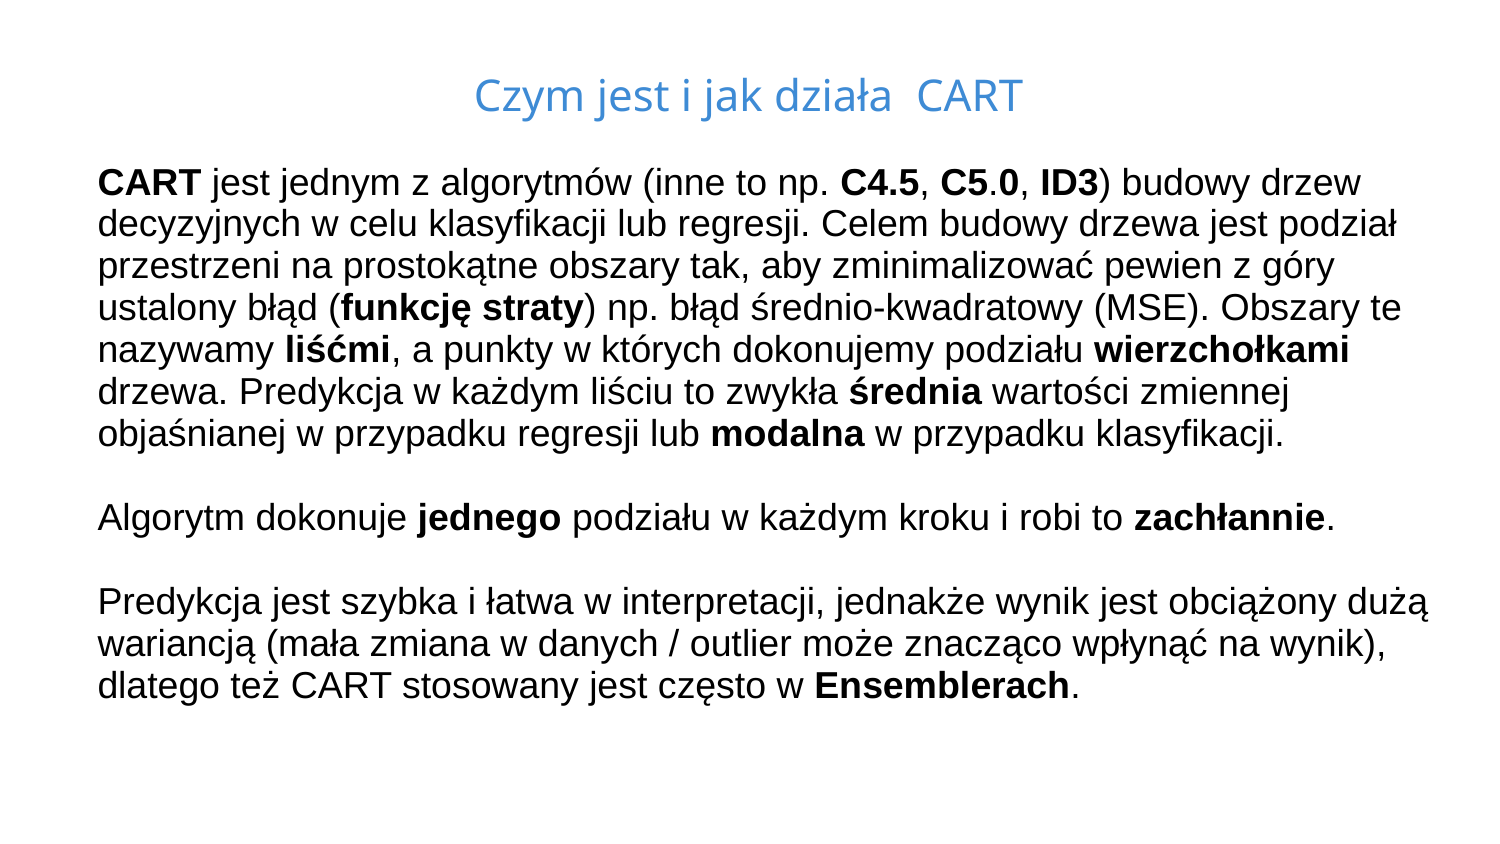

Czym jest i jak działa CART
CART jest jednym z algorytmów (inne to np. C4.5, C5.0, ID3) budowy drzew decyzyjnych w celu klasyfikacji lub regresji. Celem budowy drzewa jest podział przestrzeni na prostokątne obszary tak, aby zminimalizować pewien z góry ustalony błąd (funkcję straty) np. błąd średnio-kwadratowy (MSE). Obszary te nazywamy liśćmi, a punkty w których dokonujemy podziału wierzchołkami drzewa. Predykcja w każdym liściu to zwykła średnia wartości zmiennej objaśnianej w przypadku regresji lub modalna w przypadku klasyfikacji.
Algorytm dokonuje jednego podziału w każdym kroku i robi to zachłannie.
Predykcja jest szybka i łatwa w interpretacji, jednakże wynik jest obciążony dużą wariancją (mała zmiana w danych / outlier może znacząco wpłynąć na wynik), dlatego też CART stosowany jest często w Ensemblerach.